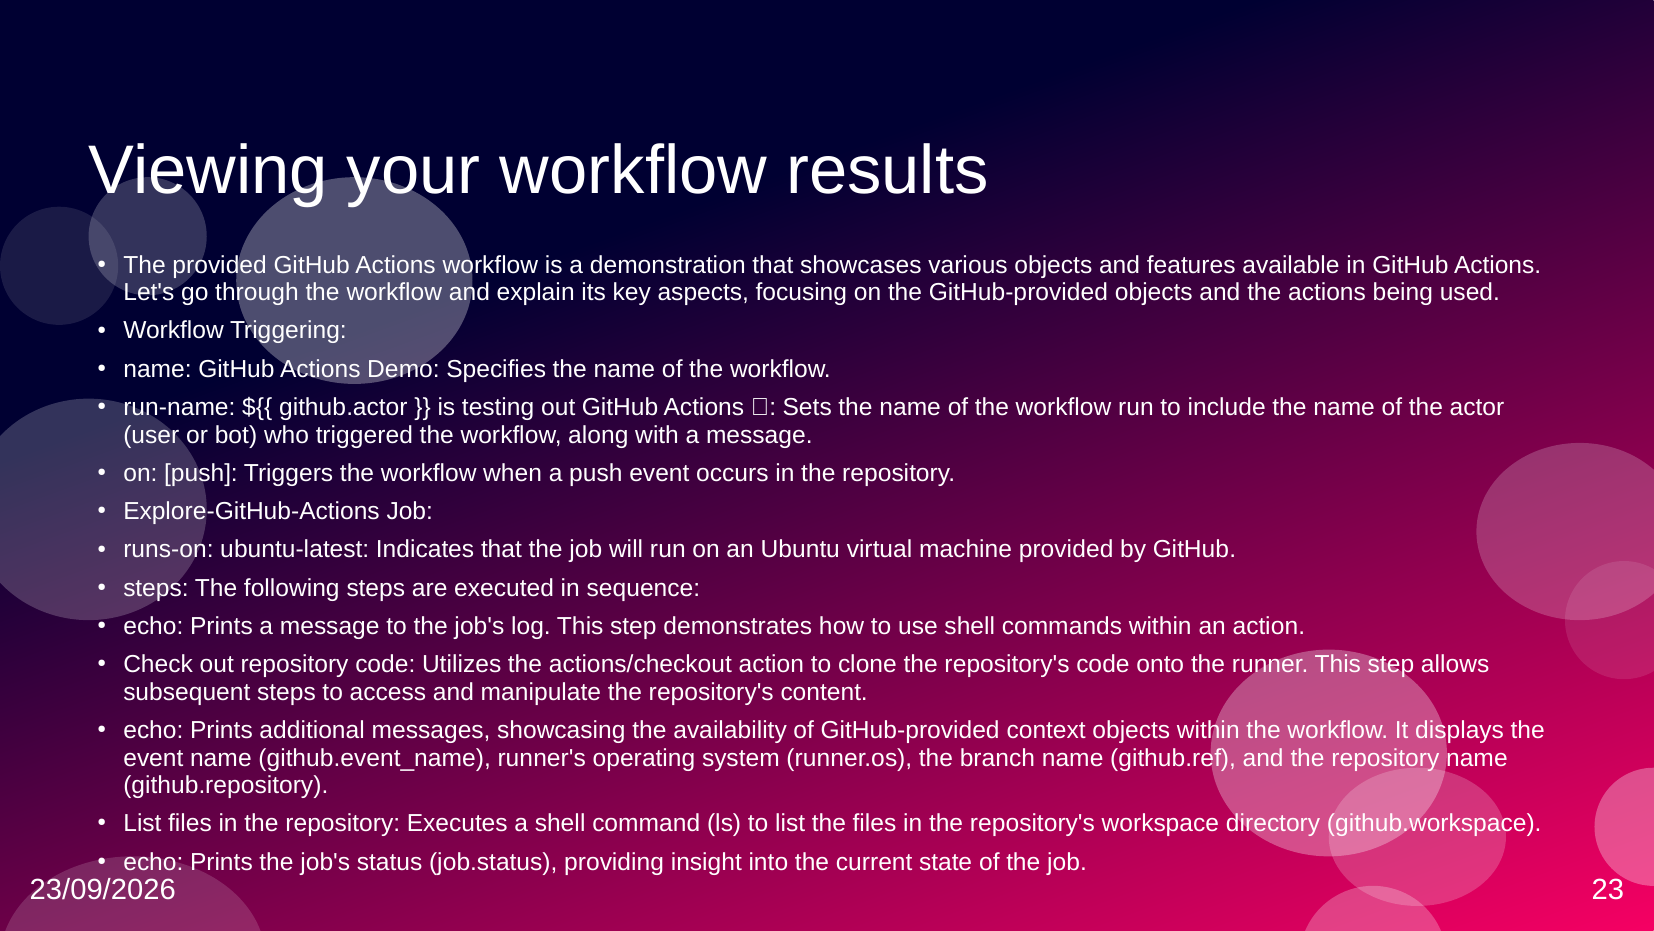

# Viewing your workflow results
The provided GitHub Actions workflow is a demonstration that showcases various objects and features available in GitHub Actions. Let's go through the workflow and explain its key aspects, focusing on the GitHub-provided objects and the actions being used.
Workflow Triggering:
name: GitHub Actions Demo: Specifies the name of the workflow.
run-name: ${{ github.actor }} is testing out GitHub Actions 🚀: Sets the name of the workflow run to include the name of the actor (user or bot) who triggered the workflow, along with a message.
on: [push]: Triggers the workflow when a push event occurs in the repository.
Explore-GitHub-Actions Job:
runs-on: ubuntu-latest: Indicates that the job will run on an Ubuntu virtual machine provided by GitHub.
steps: The following steps are executed in sequence:
echo: Prints a message to the job's log. This step demonstrates how to use shell commands within an action.
Check out repository code: Utilizes the actions/checkout action to clone the repository's code onto the runner. This step allows subsequent steps to access and manipulate the repository's content.
echo: Prints additional messages, showcasing the availability of GitHub-provided context objects within the workflow. It displays the event name (github.event_name), runner's operating system (runner.os), the branch name (github.ref), and the repository name (github.repository).
List files in the repository: Executes a shell command (ls) to list the files in the repository's workspace directory (github.workspace).
echo: Prints the job's status (job.status), providing insight into the current state of the job.
23